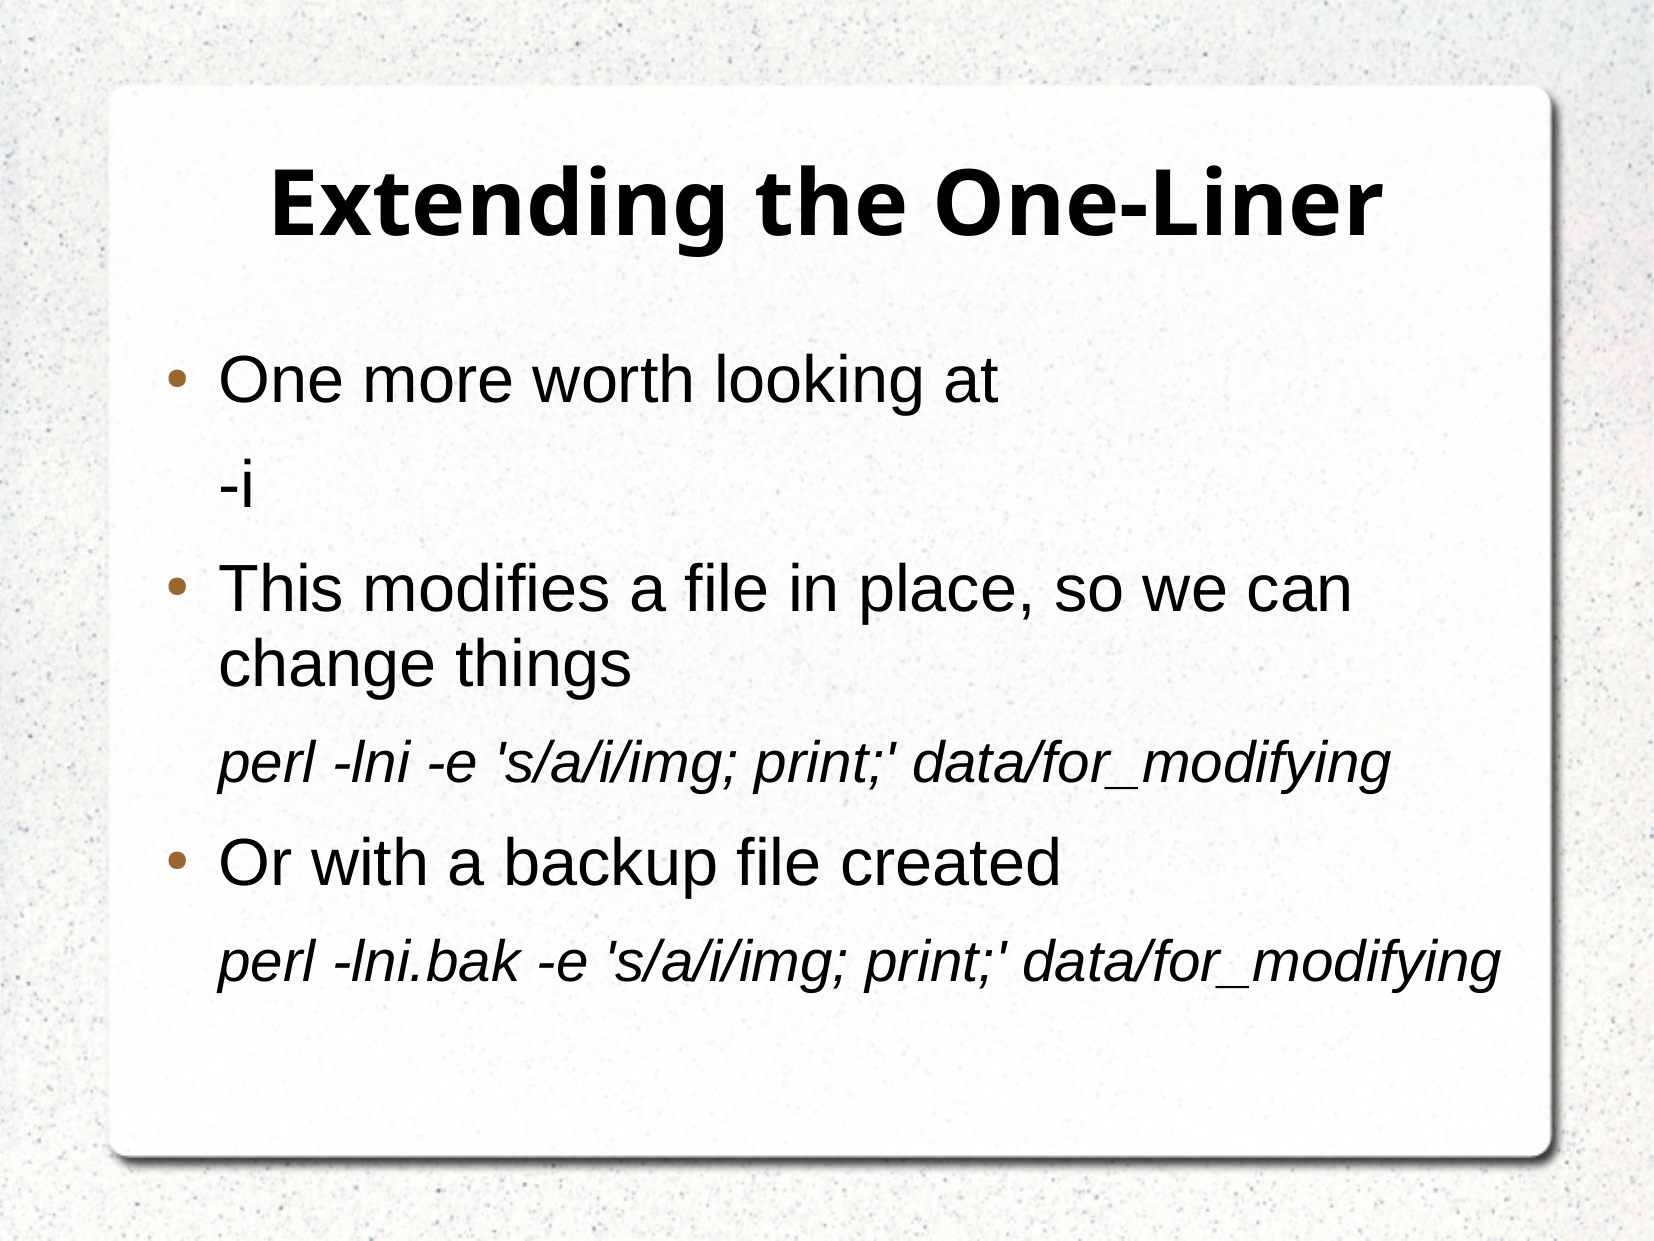

# Extending the One-Liner
One more worth looking at
-i
This modifies a file in place, so we can change things
perl -lni -e 's/a/i/img; print;' data/for_modifying
Or with a backup file created
perl -lni.bak -e 's/a/i/img; print;' data/for_modifying